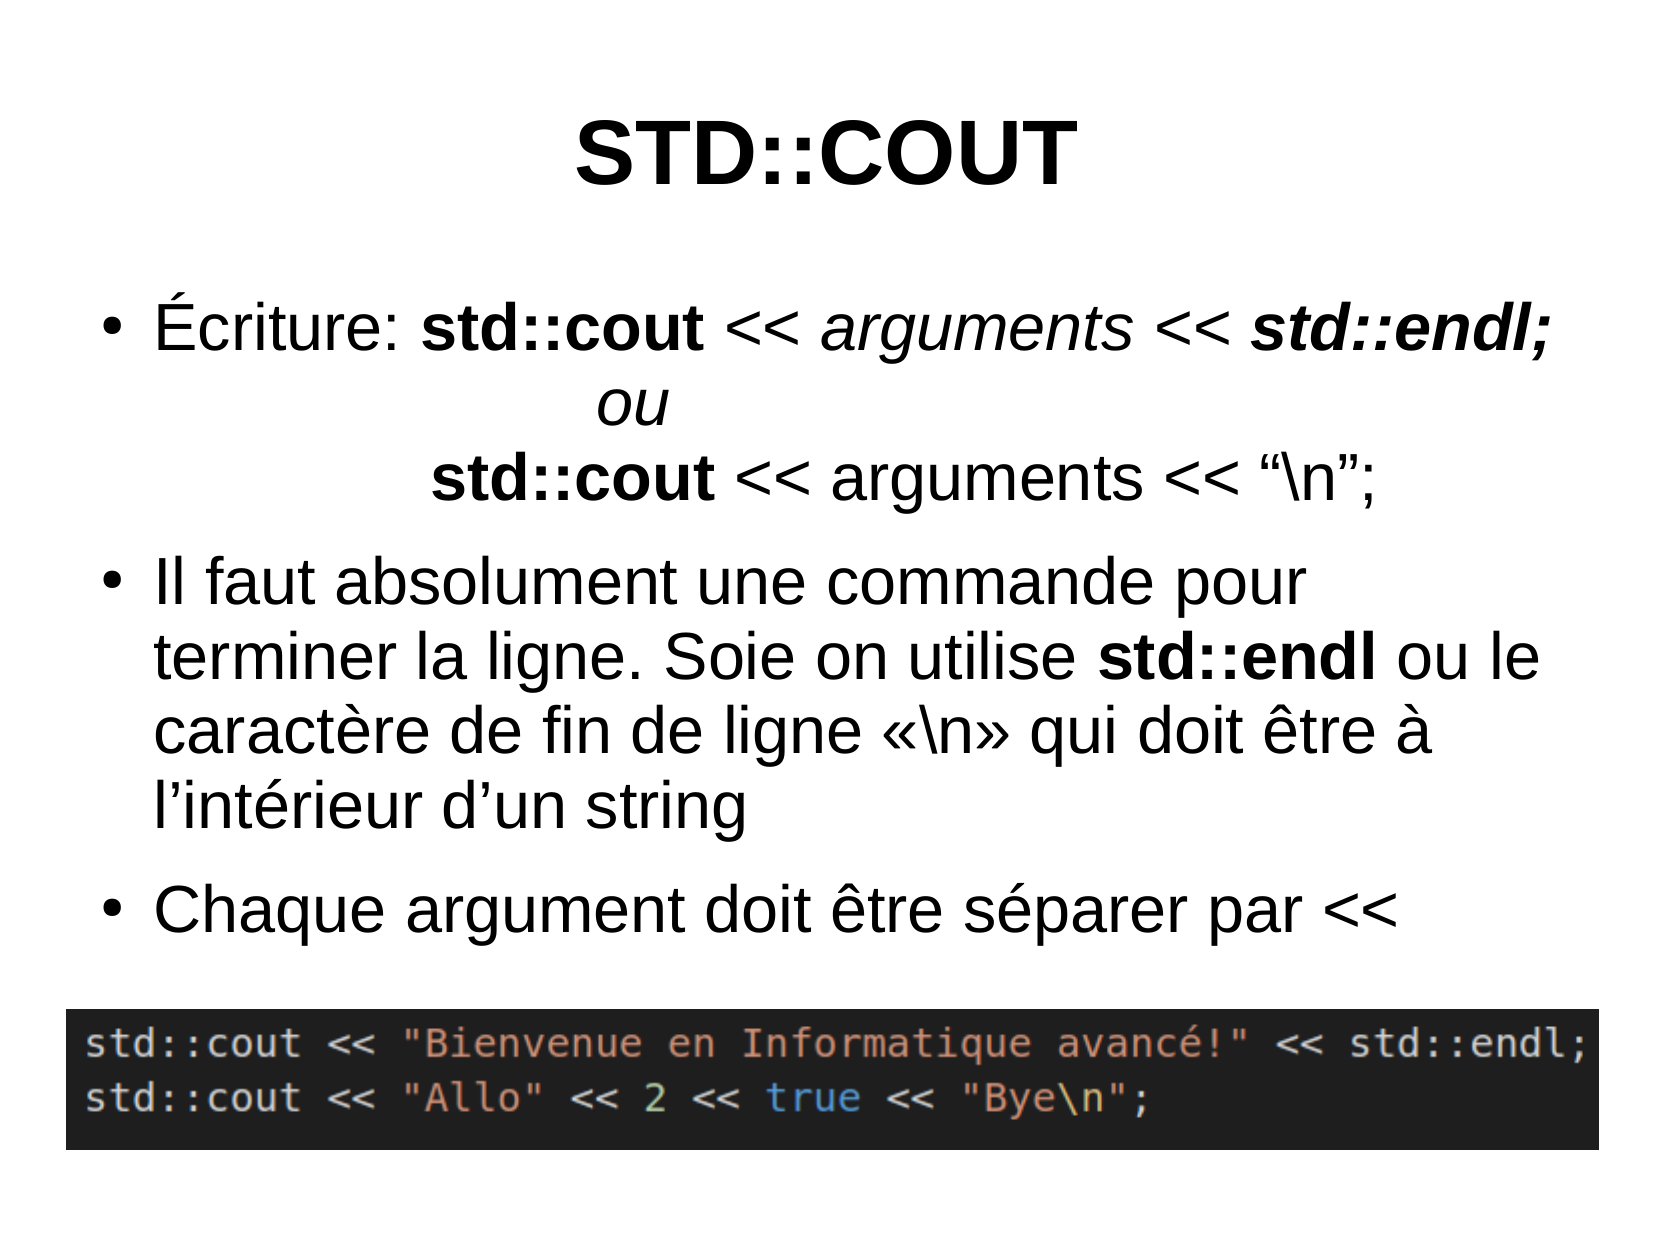

# STD::COUT
Écriture: std::cout << arguments << std::endl;
 					ou
			 std::cout << arguments << “\n”;
Il faut absolument une commande pour terminer la ligne. Soie on utilise std::endl ou le caractère de fin de ligne «\n» qui doit être à l’intérieur d’un string
Chaque argument doit être séparer par <<